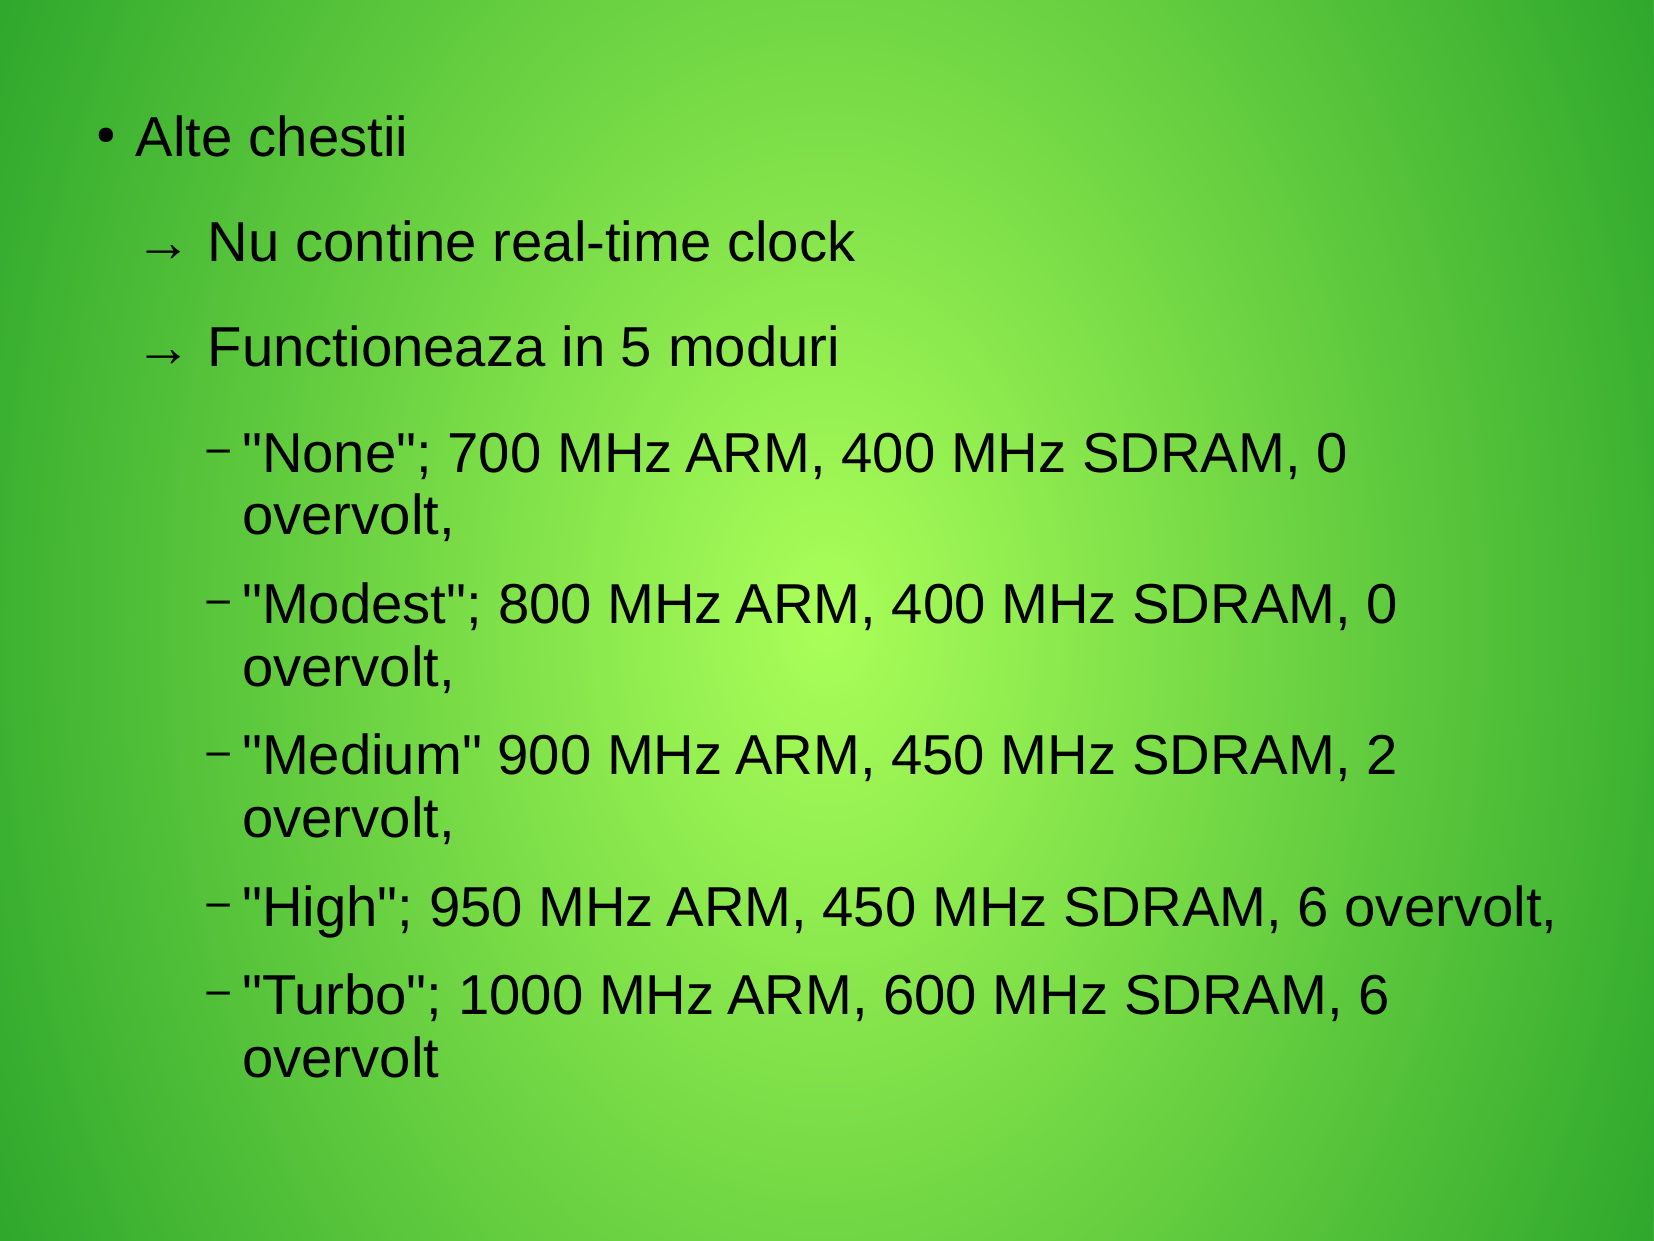

# Alte chestii
→ Nu contine real-time clock
→ Functioneaza in 5 moduri
"None"; 700 MHz ARM, 400 MHz SDRAM, 0 overvolt,
"Modest"; 800 MHz ARM, 400 MHz SDRAM, 0 overvolt,
"Medium" 900 MHz ARM, 450 MHz SDRAM, 2 overvolt,
"High"; 950 MHz ARM, 450 MHz SDRAM, 6 overvolt,
"Turbo"; 1000 MHz ARM, 600 MHz SDRAM, 6 overvolt